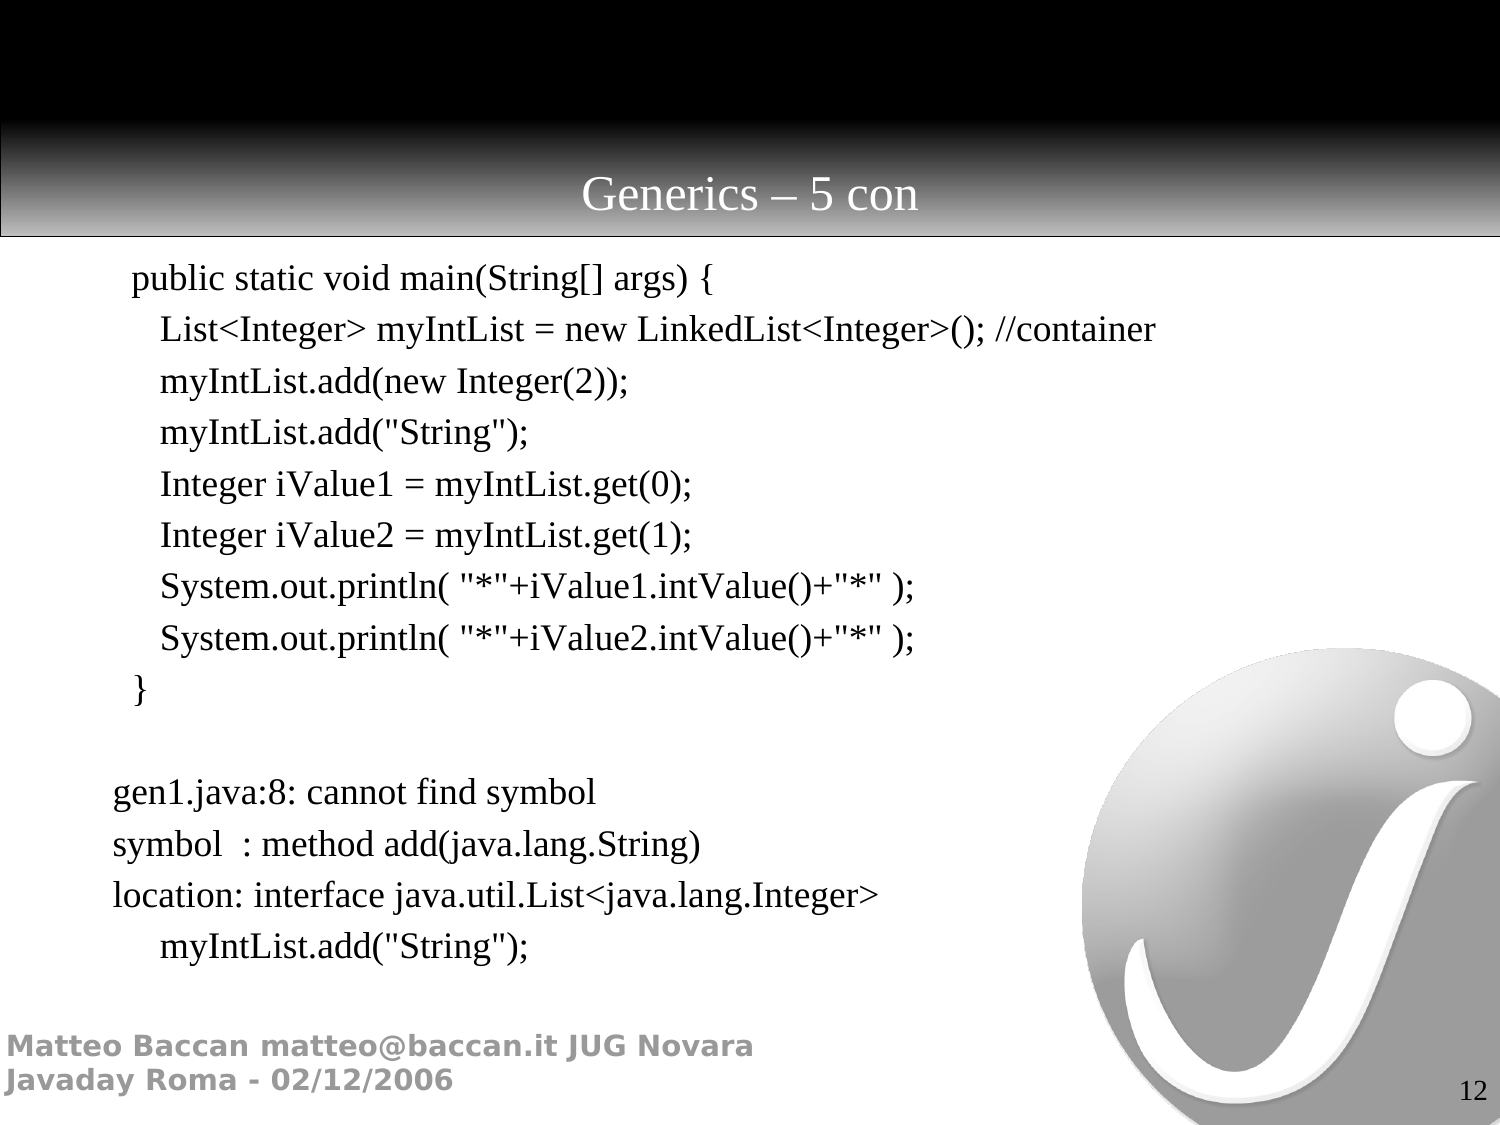

# Generics – 5 con
 public static void main(String[] args) {
 List<Integer> myIntList = new LinkedList<Integer>(); //container
 myIntList.add(new Integer(2));
 myIntList.add("String");
 Integer iValue1 = myIntList.get(0);
 Integer iValue2 = myIntList.get(1);
 System.out.println( "*"+iValue1.intValue()+"*" );
 System.out.println( "*"+iValue2.intValue()+"*" );
 }
gen1.java:8: cannot find symbol
symbol : method add(java.lang.String)
location: interface java.util.List<java.lang.Integer>
 myIntList.add("String");